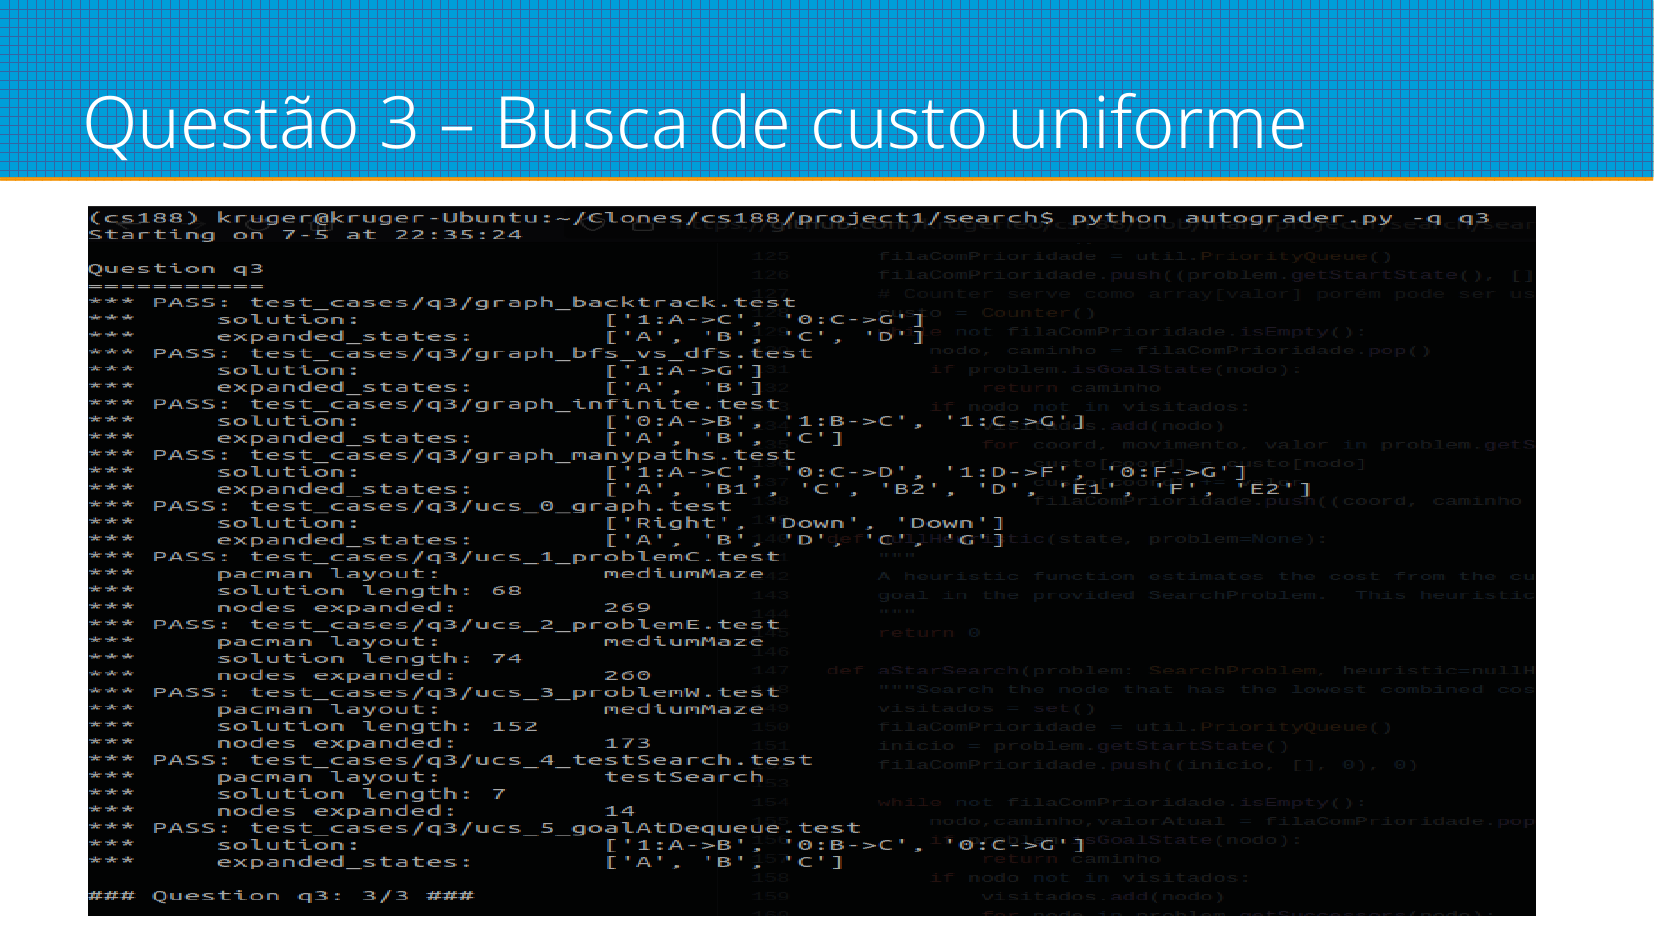

# Questão 3 – Busca de custo uniforme